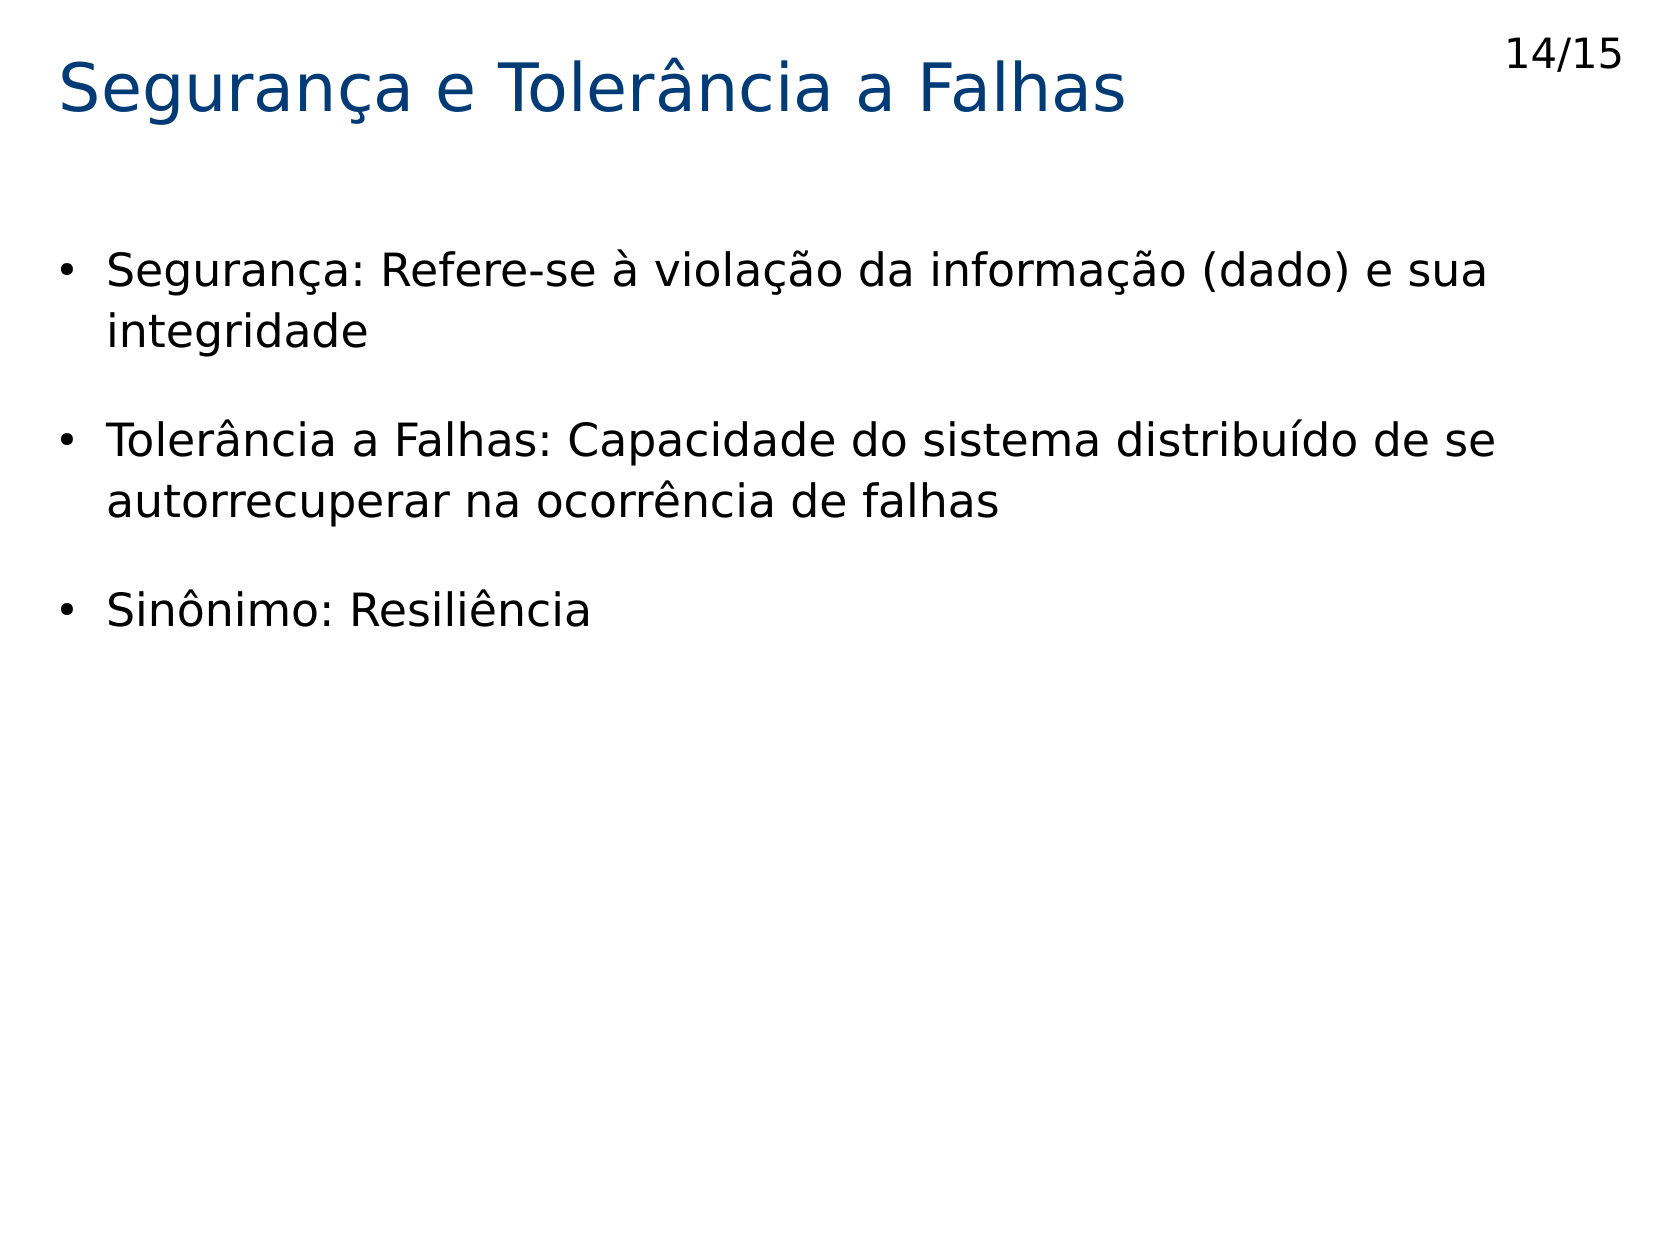

# Segurança e Tolerância a Falhas
14
Segurança: Refere-se à violação da informação (dado) e sua integridade
Tolerância a Falhas: Capacidade do sistema distribuído de se autorrecuperar na ocorrência de falhas
Sinônimo: Resiliência